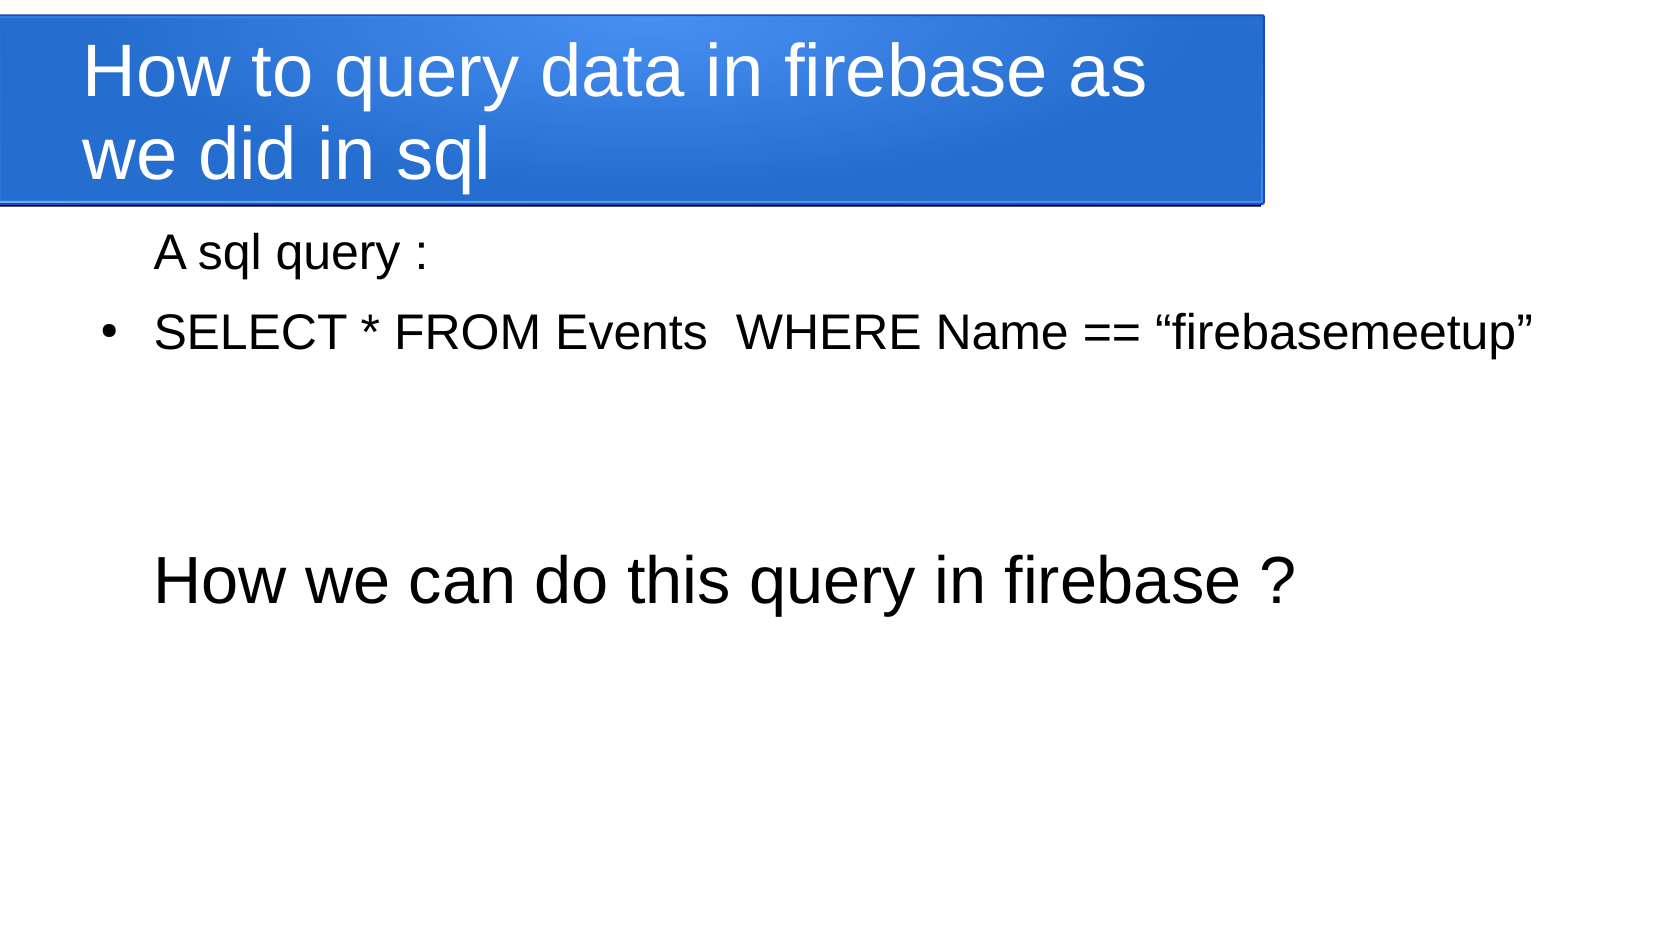

# How to query data in firebase as we did in sql
A sql query :
SELECT * FROM Events WHERE Name == “firebasemeetup”
How we can do this query in firebase ?